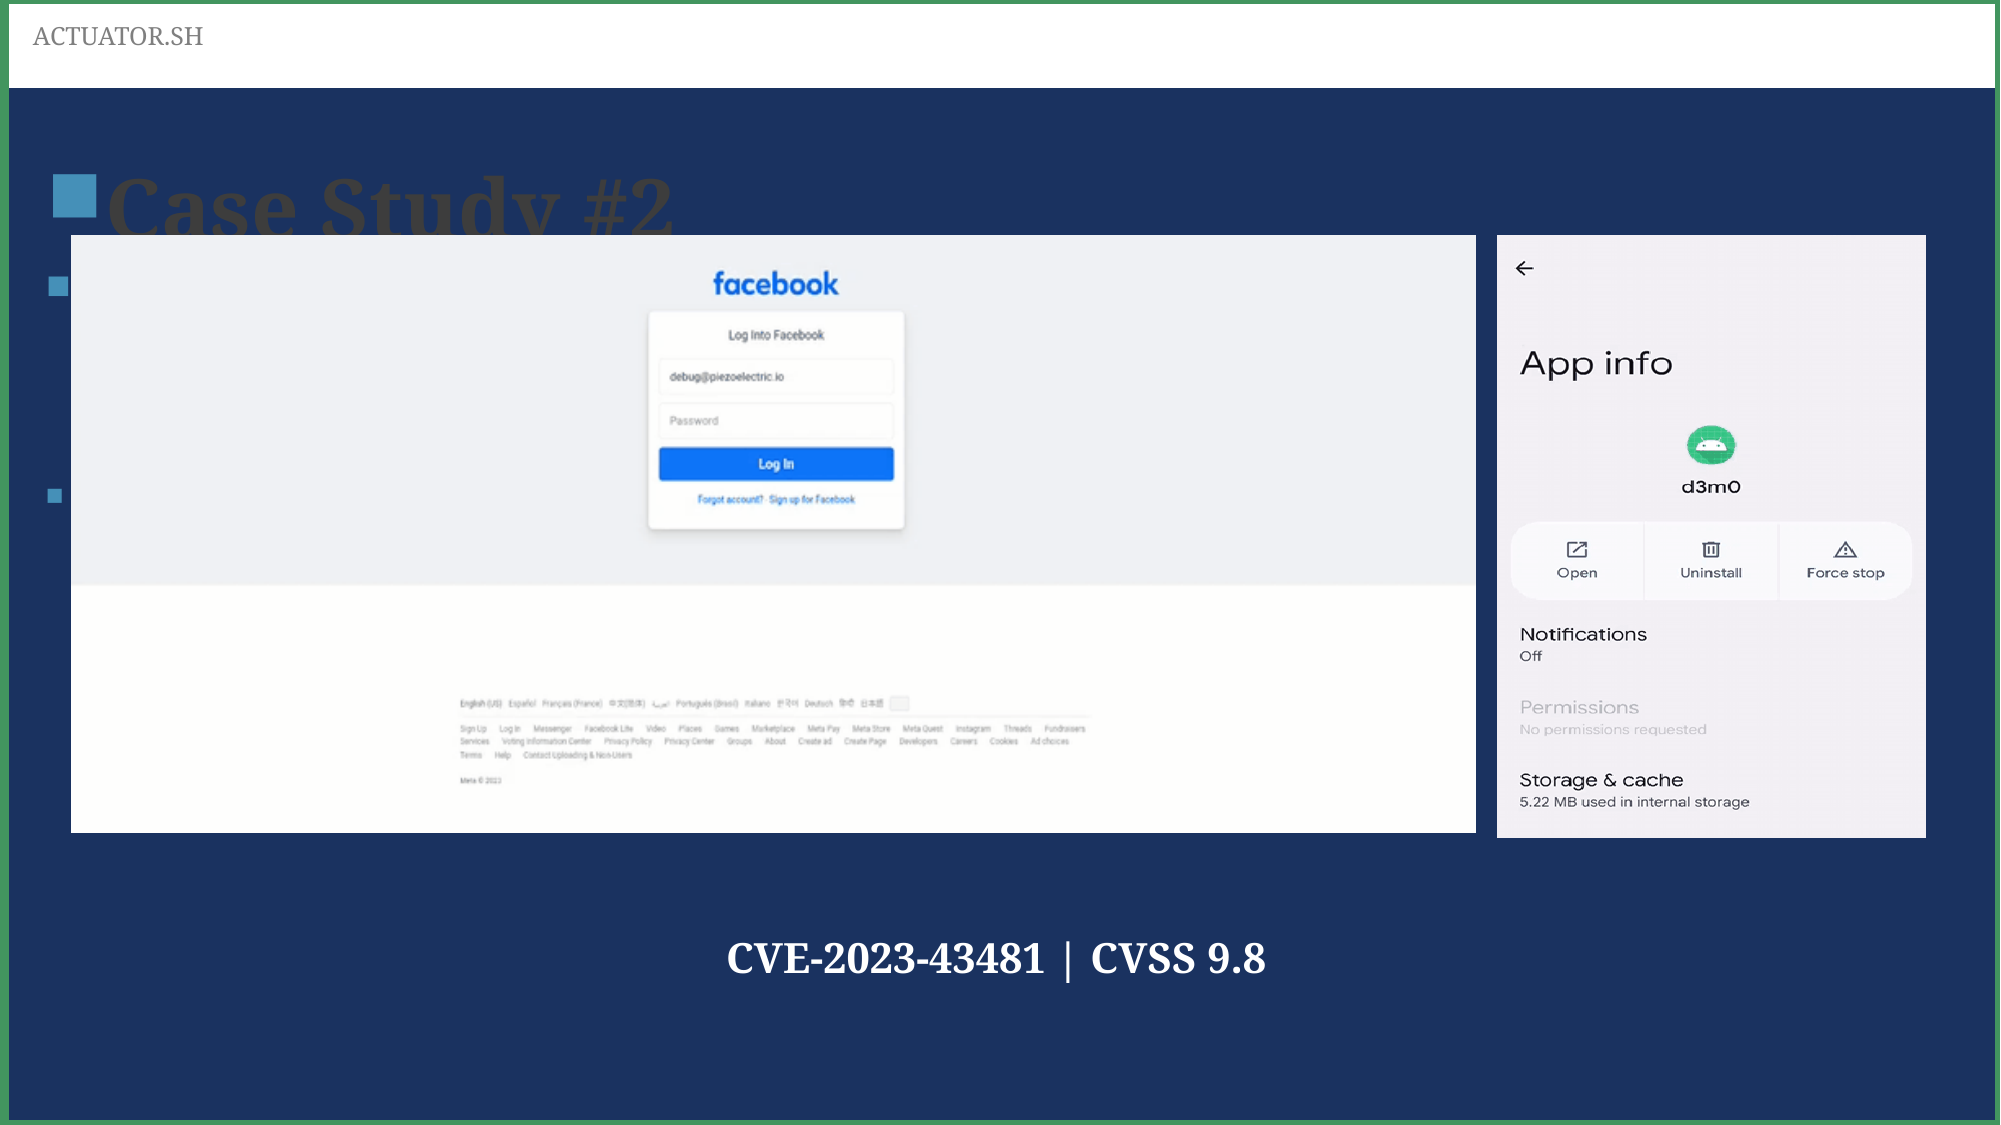

Actuator.sh
Case Study #2
              'com.tcl.browser'
M    mmmmmmm6676665rrr
# CVE-2023-43481 | CVSS 9.8